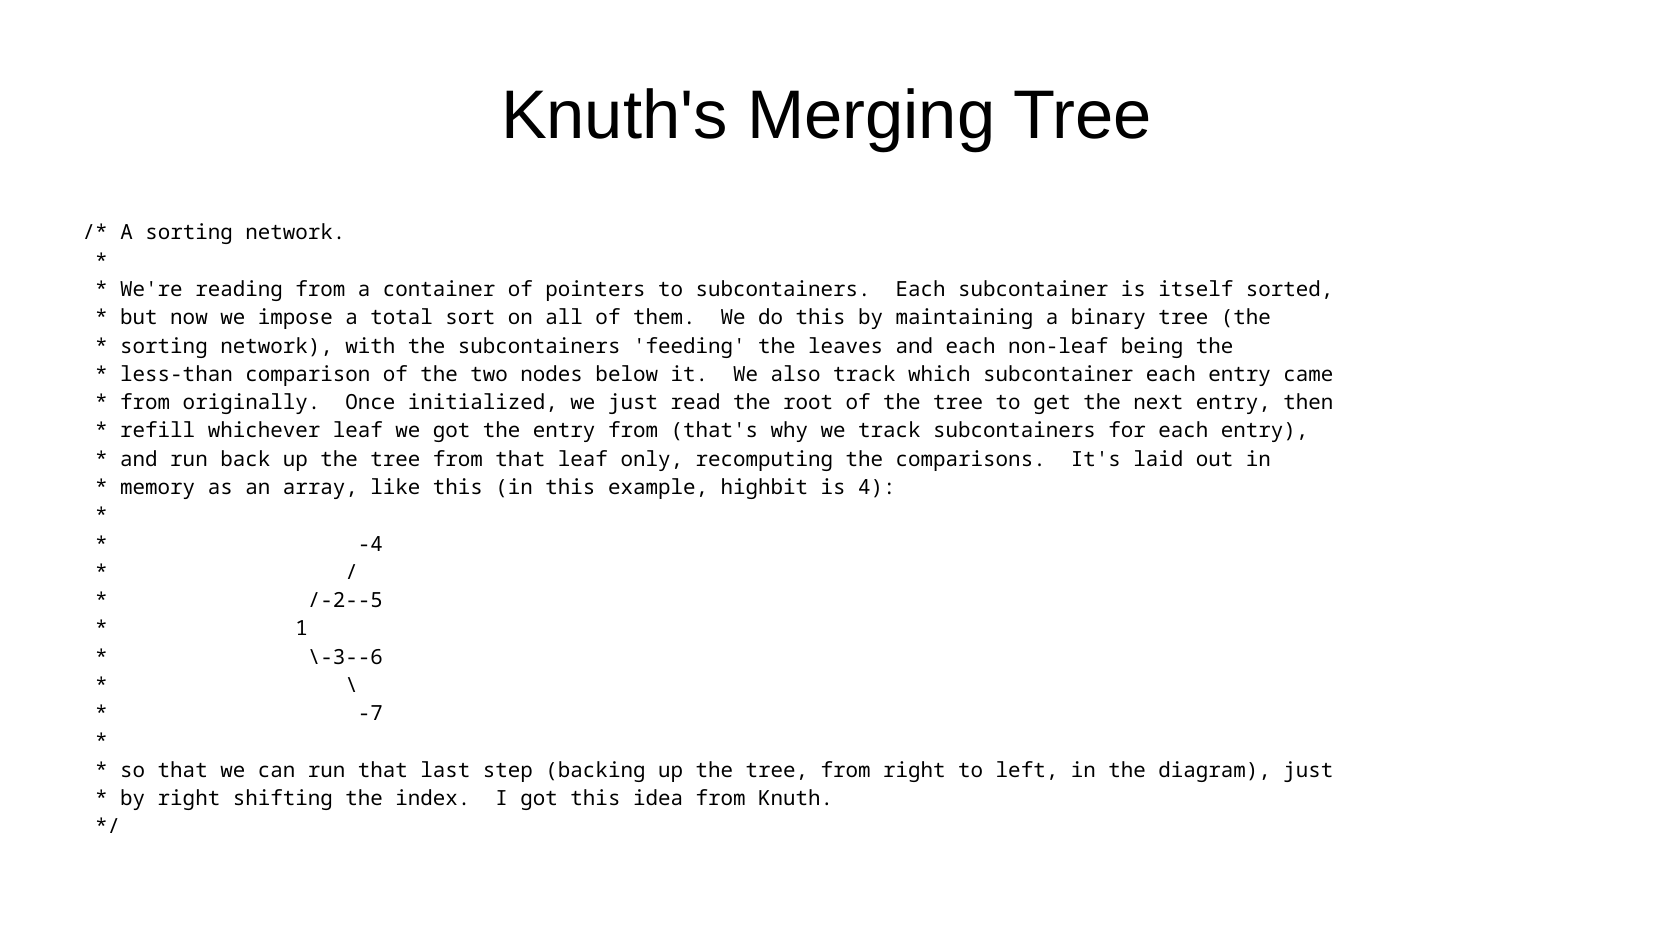

# Knuth's Merging Tree
/* A sorting network.
 *
 * We're reading from a container of pointers to subcontainers. Each subcontainer is itself sorted,
 * but now we impose a total sort on all of them. We do this by maintaining a binary tree (the
 * sorting network), with the subcontainers 'feeding' the leaves and each non-leaf being the
 * less-than comparison of the two nodes below it. We also track which subcontainer each entry came
 * from originally. Once initialized, we just read the root of the tree to get the next entry, then
 * refill whichever leaf we got the entry from (that's why we track subcontainers for each entry),
 * and run back up the tree from that leaf only, recomputing the comparisons. It's laid out in
 * memory as an array, like this (in this example, highbit is 4):
 *
 * -4
 * /
 * /-2--5
 * 1
 * \-3--6
 * \
 * -7
 *
 * so that we can run that last step (backing up the tree, from right to left, in the diagram), just
 * by right shifting the index. I got this idea from Knuth.
 */